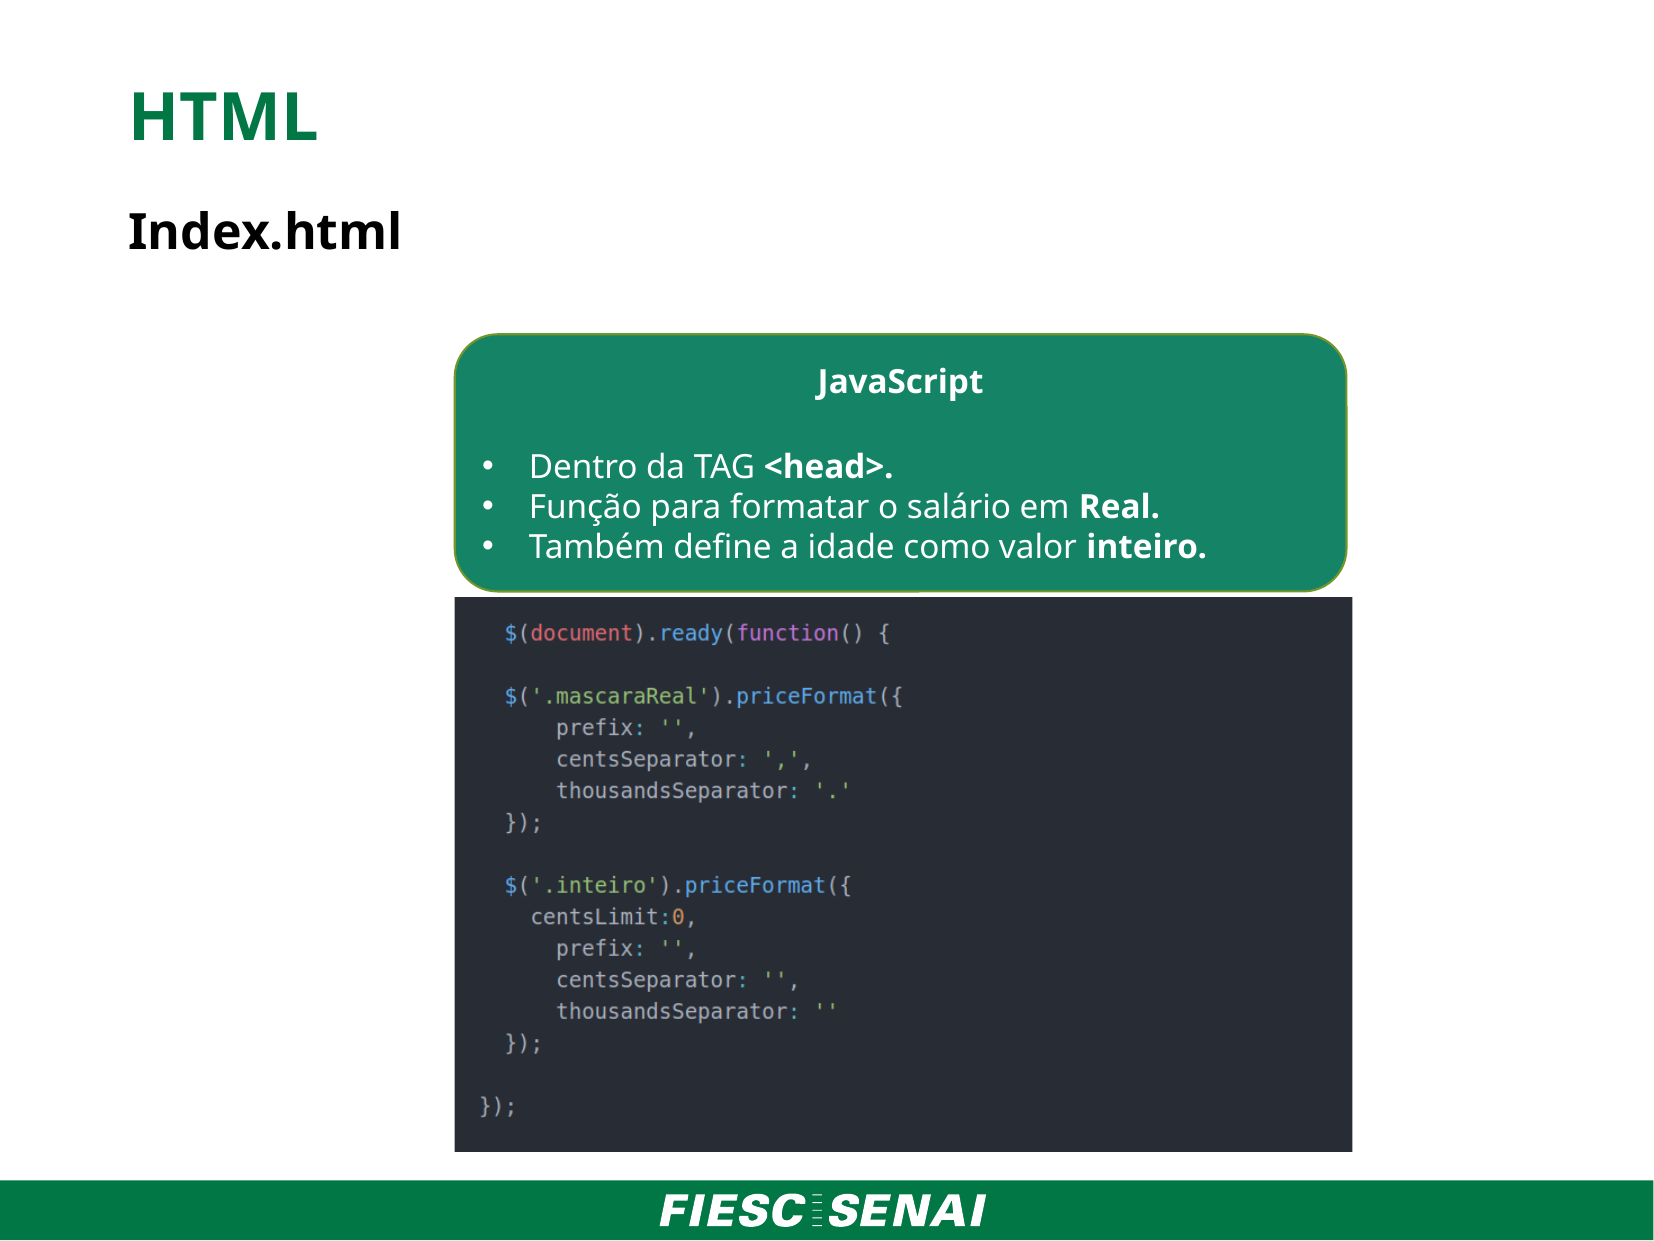

HTML
# Index.html
JavaScript
Dentro da TAG <head>.
Função para formatar o salário em Real.
Também define a idade como valor inteiro.